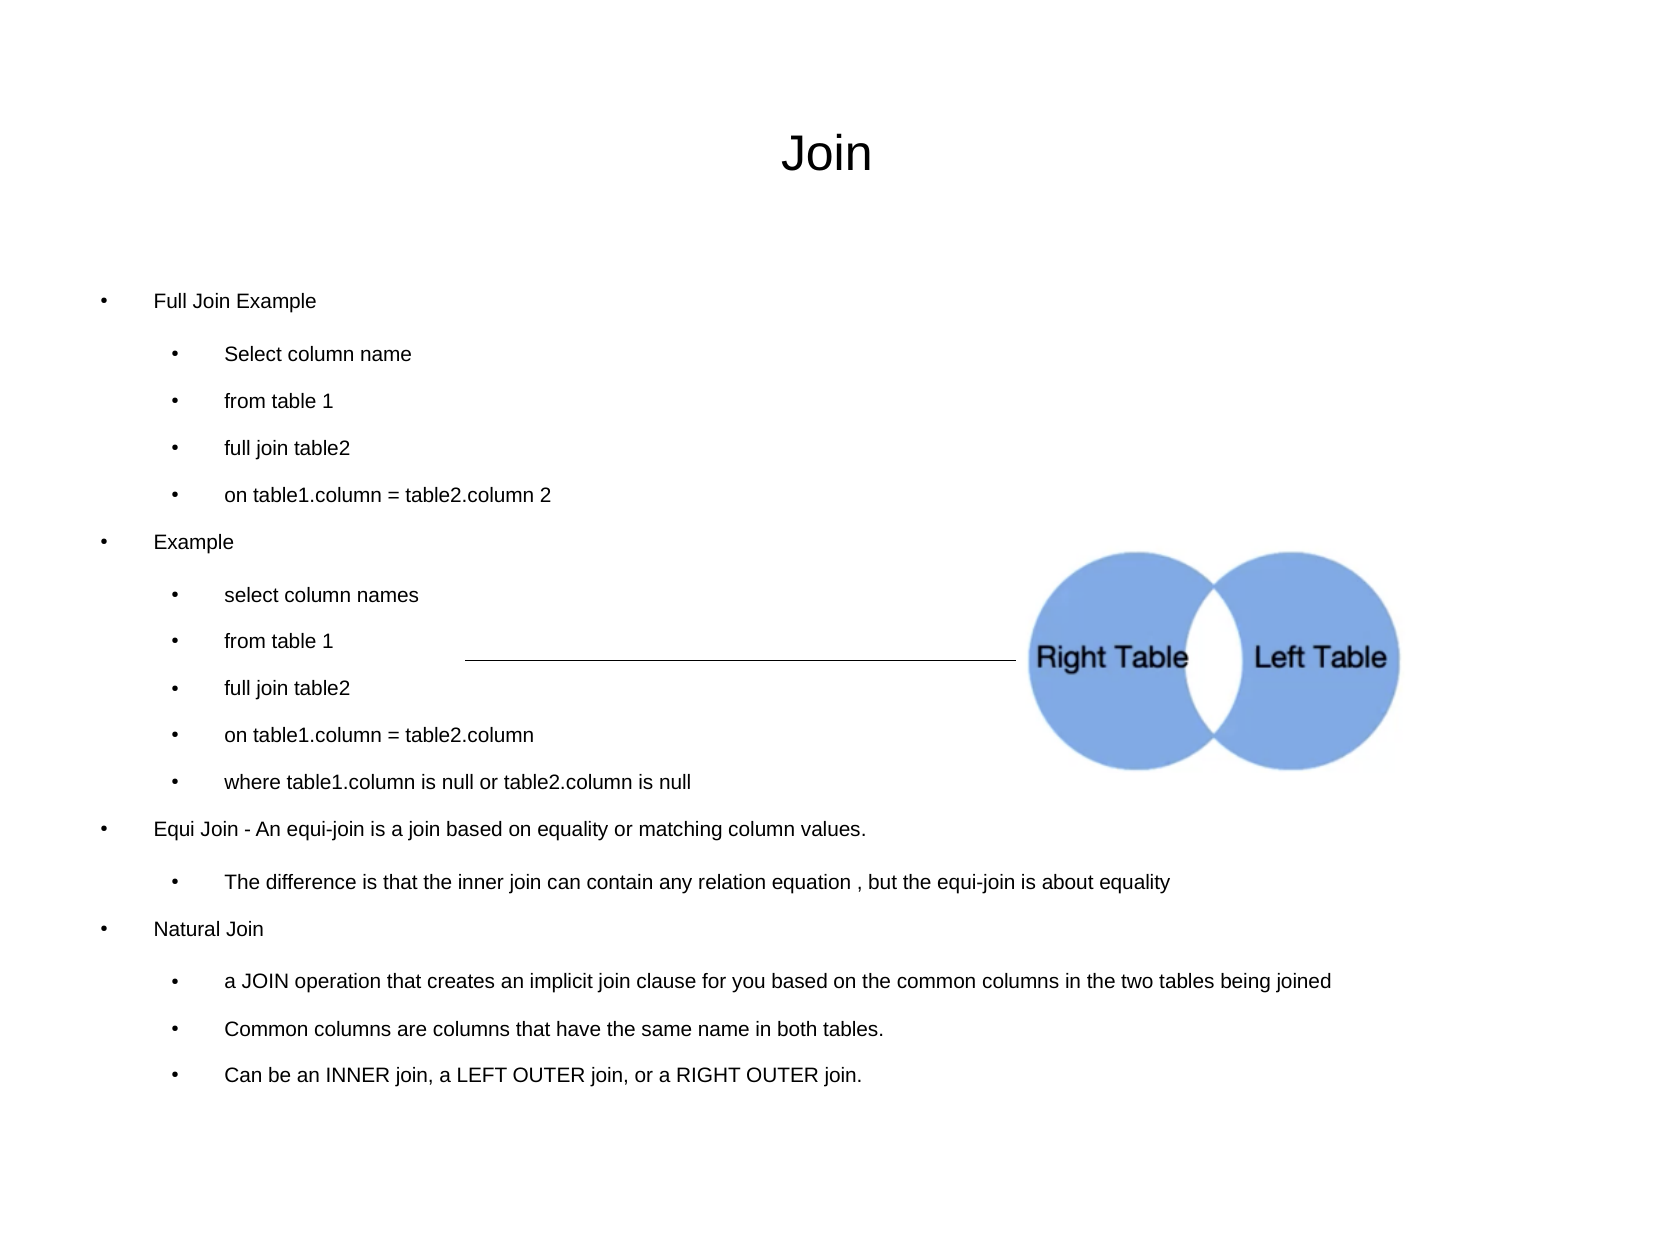

# Join
Full Join Example
Select column name
from table 1
full join table2
on table1.column = table2.column 2
Example
select column names
from table 1
full join table2
on table1.column = table2.column
where table1.column is null or table2.column is null
Equi Join - An equi-join is a join based on equality or matching column values.
The difference is that the inner join can contain any relation equation , but the equi-join is about equality
Natural Join
a JOIN operation that creates an implicit join clause for you based on the common columns in the two tables being joined
Common columns are columns that have the same name in both tables.
Can be an INNER join, a LEFT OUTER join, or a RIGHT OUTER join.